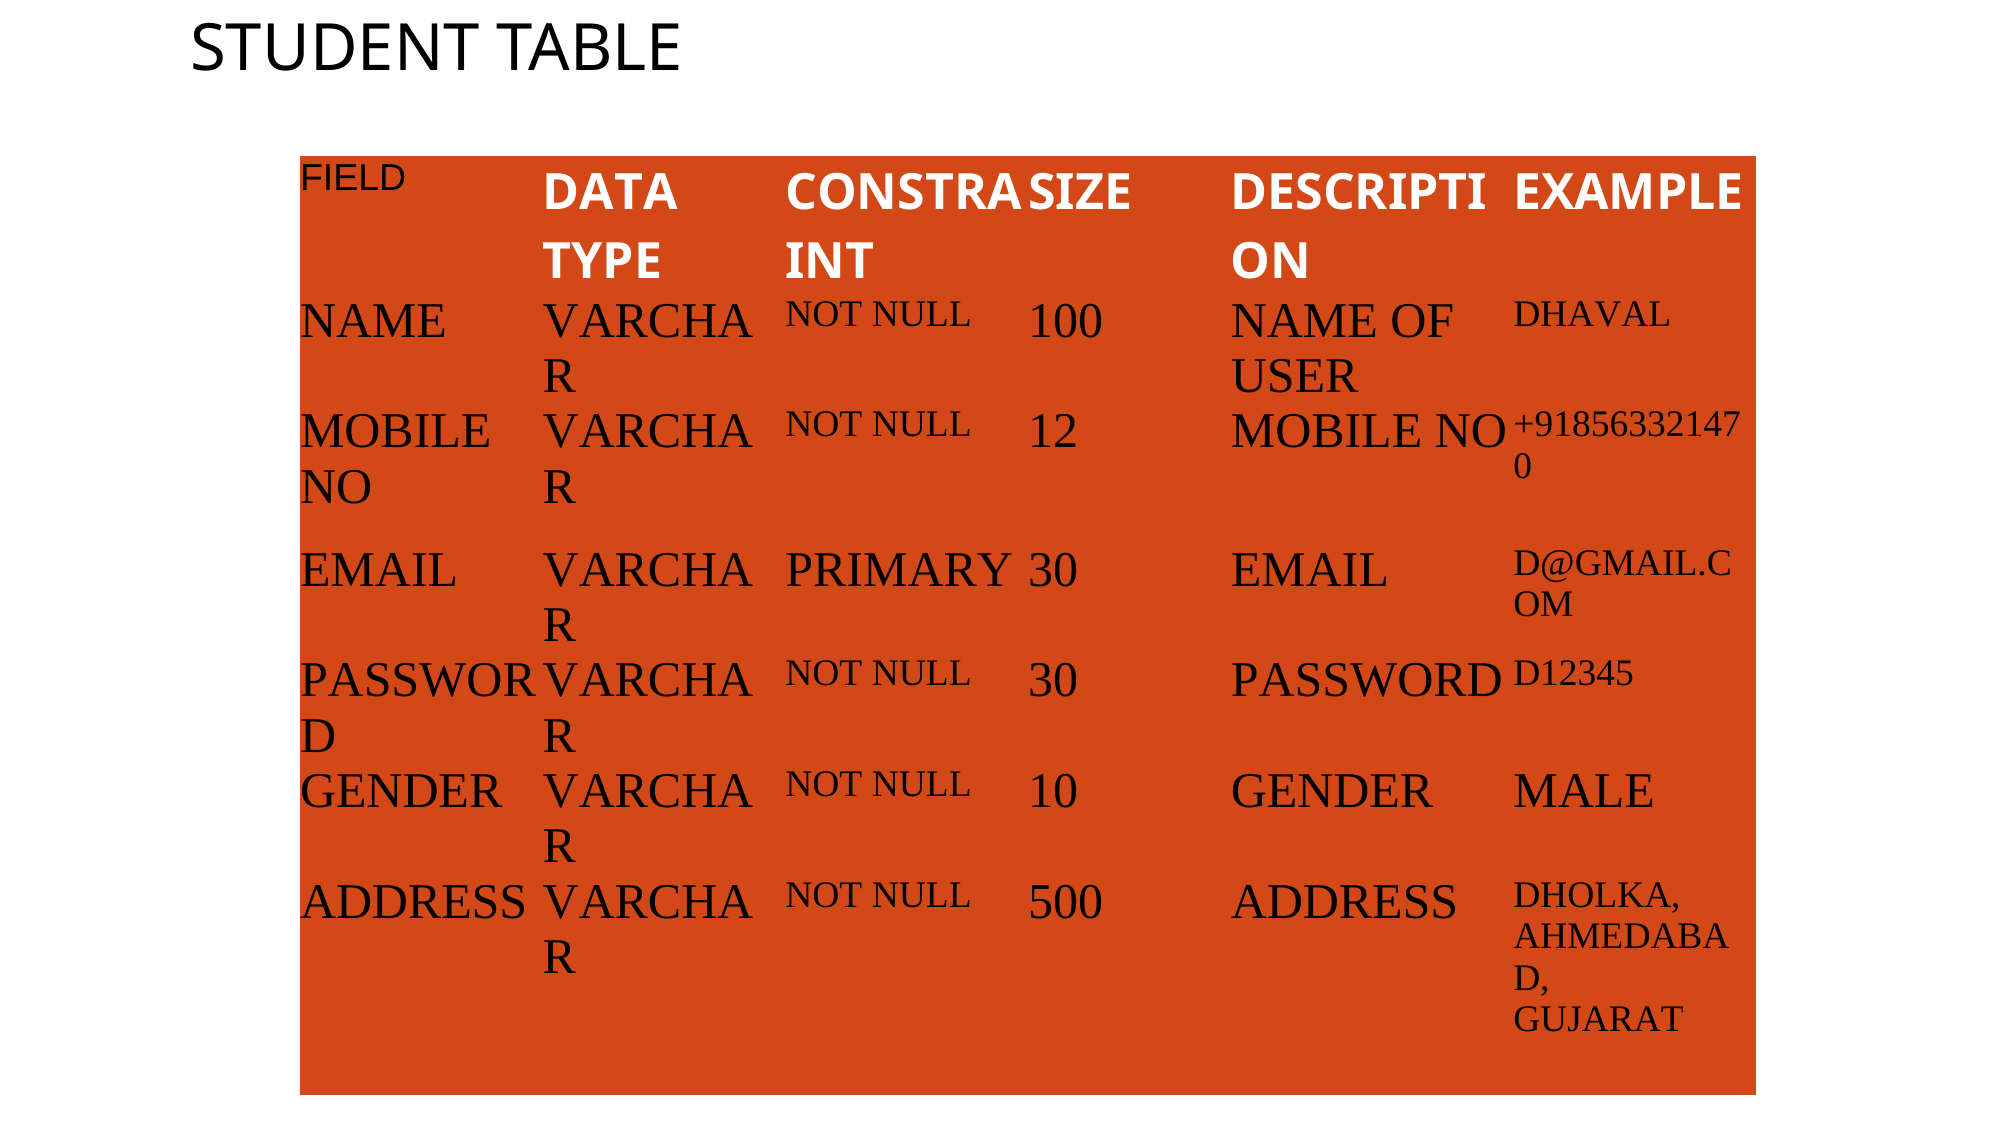

# STUDENT TABLE
| FIELD | DATA TYPE | CONSTRAINT | SIZE | DESCRIPTION | EXAMPLE |
| --- | --- | --- | --- | --- | --- |
| NAME | VARCHAR | NOT NULL | 100 | NAME OF USER | DHAVAL |
| MOBILE NO | VARCHAR | NOT NULL | 12 | MOBILE NO | +918563321470 |
| EMAIL | VARCHAR | PRIMARY | 30 | EMAIL | D@GMAIL.COM |
| PASSWORD | VARCHAR | NOT NULL | 30 | PASSWORD | D12345 |
| GENDER | VARCHAR | NOT NULL | 10 | GENDER | MALE |
| ADDRESS | VARCHAR | NOT NULL | 500 | ADDRESS | DHOLKA, AHMEDABAD, GUJARAT |